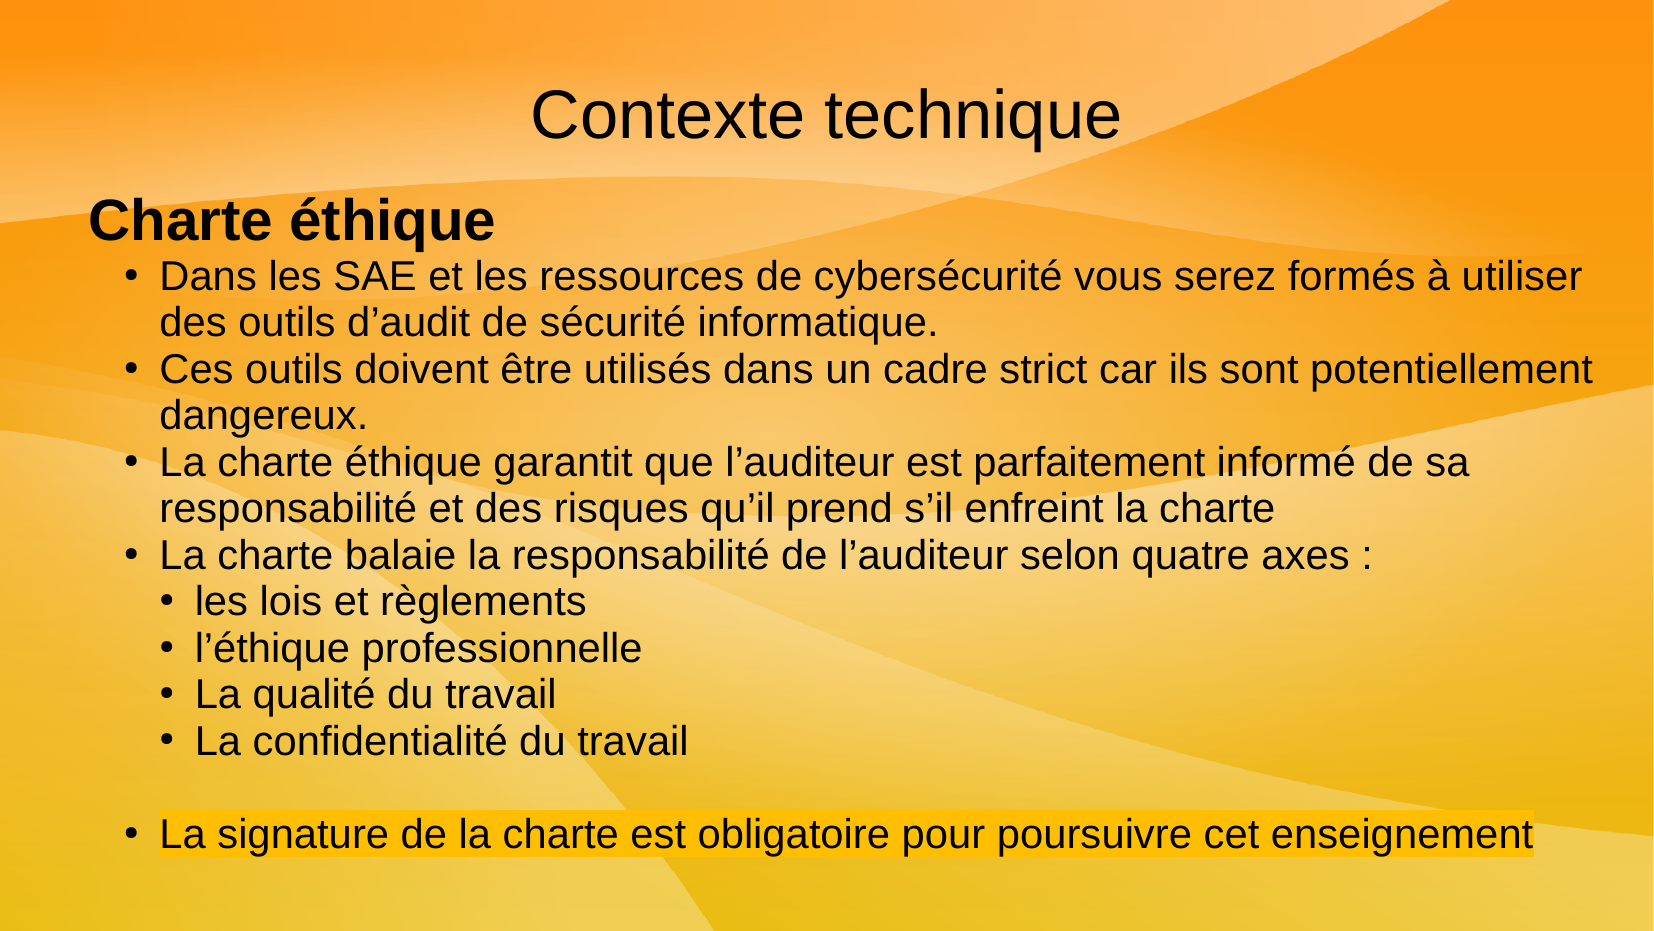

# Contexte technique
Charte éthique
Dans les SAE et les ressources de cybersécurité vous serez formés à utiliser des outils d’audit de sécurité informatique.
Ces outils doivent être utilisés dans un cadre strict car ils sont potentiellement dangereux.
La charte éthique garantit que l’auditeur est parfaitement informé de sa responsabilité et des risques qu’il prend s’il enfreint la charte
La charte balaie la responsabilité de l’auditeur selon quatre axes :
les lois et règlements
l’éthique professionnelle
La qualité du travail
La confidentialité du travail
La signature de la charte est obligatoire pour poursuivre cet enseignement